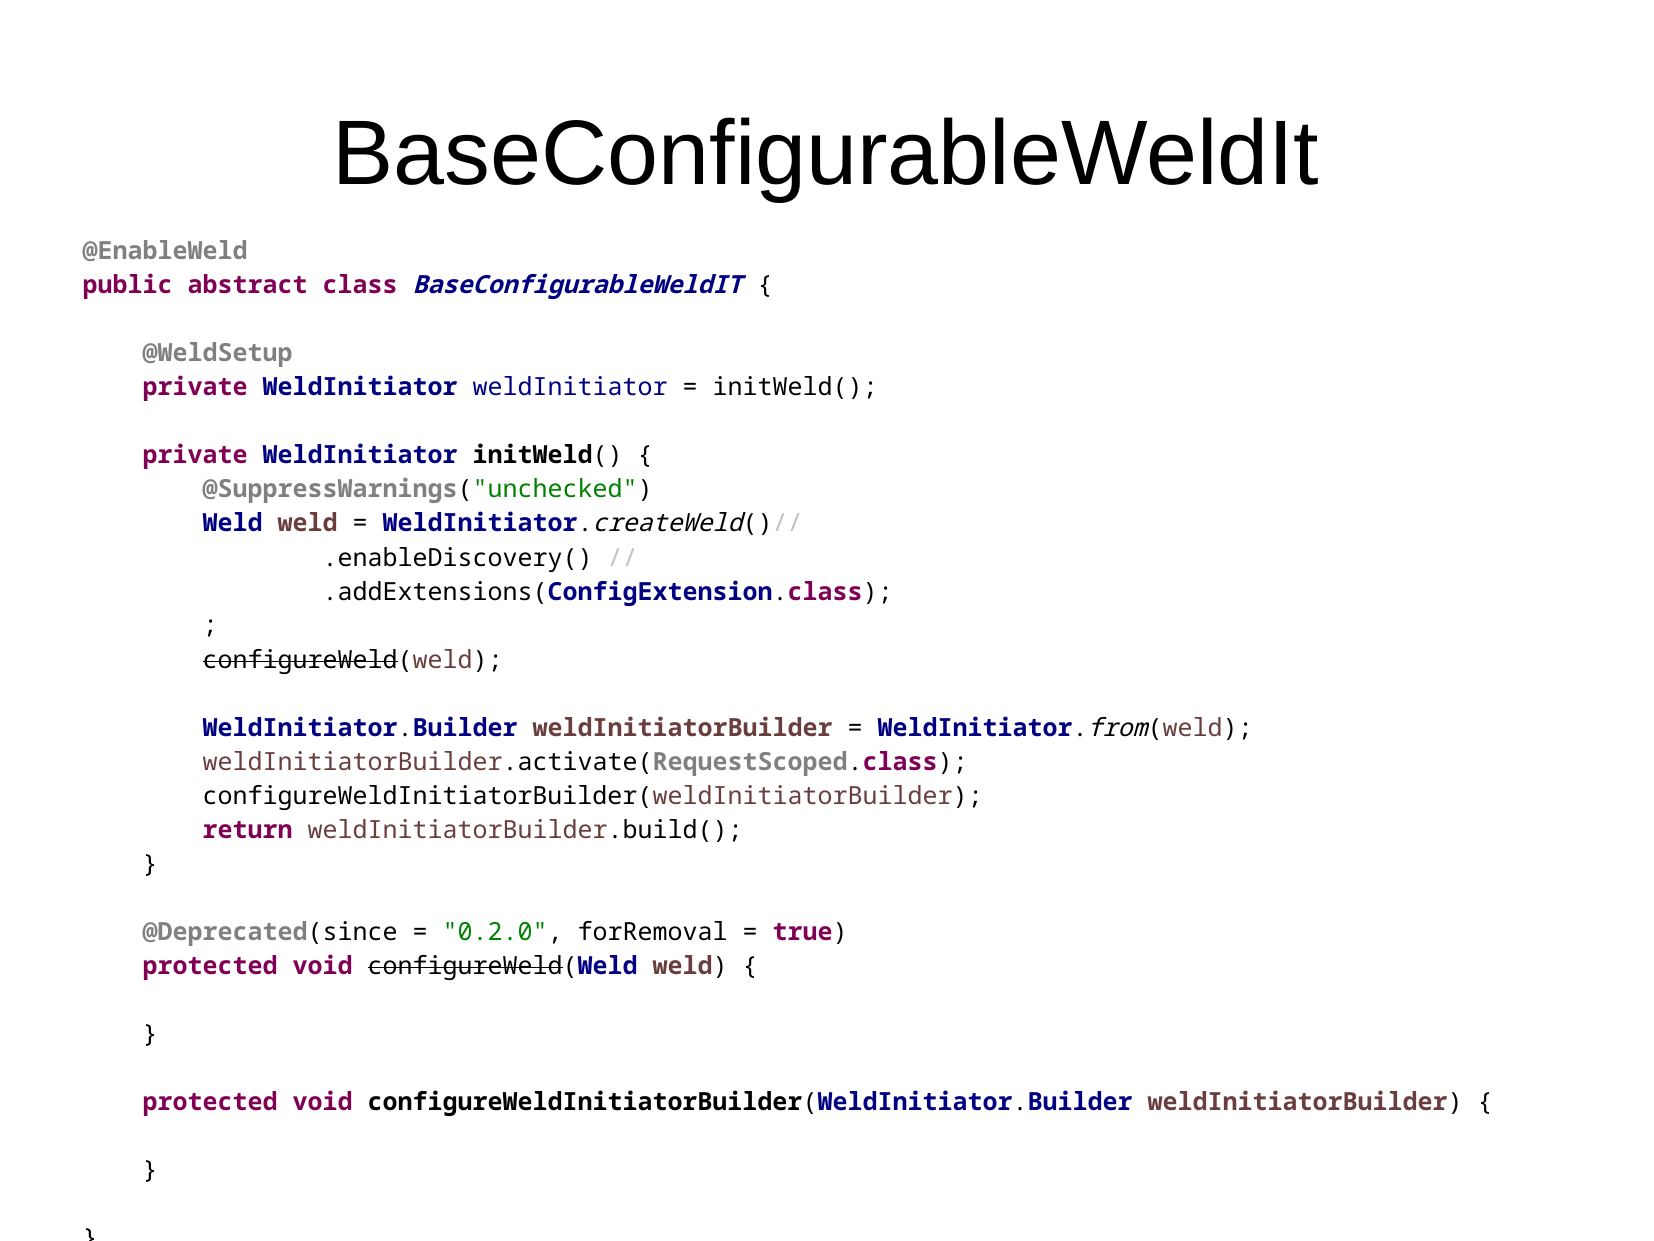

# BaseConfigurableWeldIt
@EnableWeld
public abstract class BaseConfigurableWeldIT {
 @WeldSetup
 private WeldInitiator weldInitiator = initWeld();
 private WeldInitiator initWeld() {
 @SuppressWarnings("unchecked")
 Weld weld = WeldInitiator.createWeld()//
 .enableDiscovery() //
 .addExtensions(ConfigExtension.class);
 ;
 configureWeld(weld);
 WeldInitiator.Builder weldInitiatorBuilder = WeldInitiator.from(weld);
 weldInitiatorBuilder.activate(RequestScoped.class);
 configureWeldInitiatorBuilder(weldInitiatorBuilder);
 return weldInitiatorBuilder.build();
 }
 @Deprecated(since = "0.2.0", forRemoval = true)
 protected void configureWeld(Weld weld) {
 }
 protected void configureWeldInitiatorBuilder(WeldInitiator.Builder weldInitiatorBuilder) {
 }
}